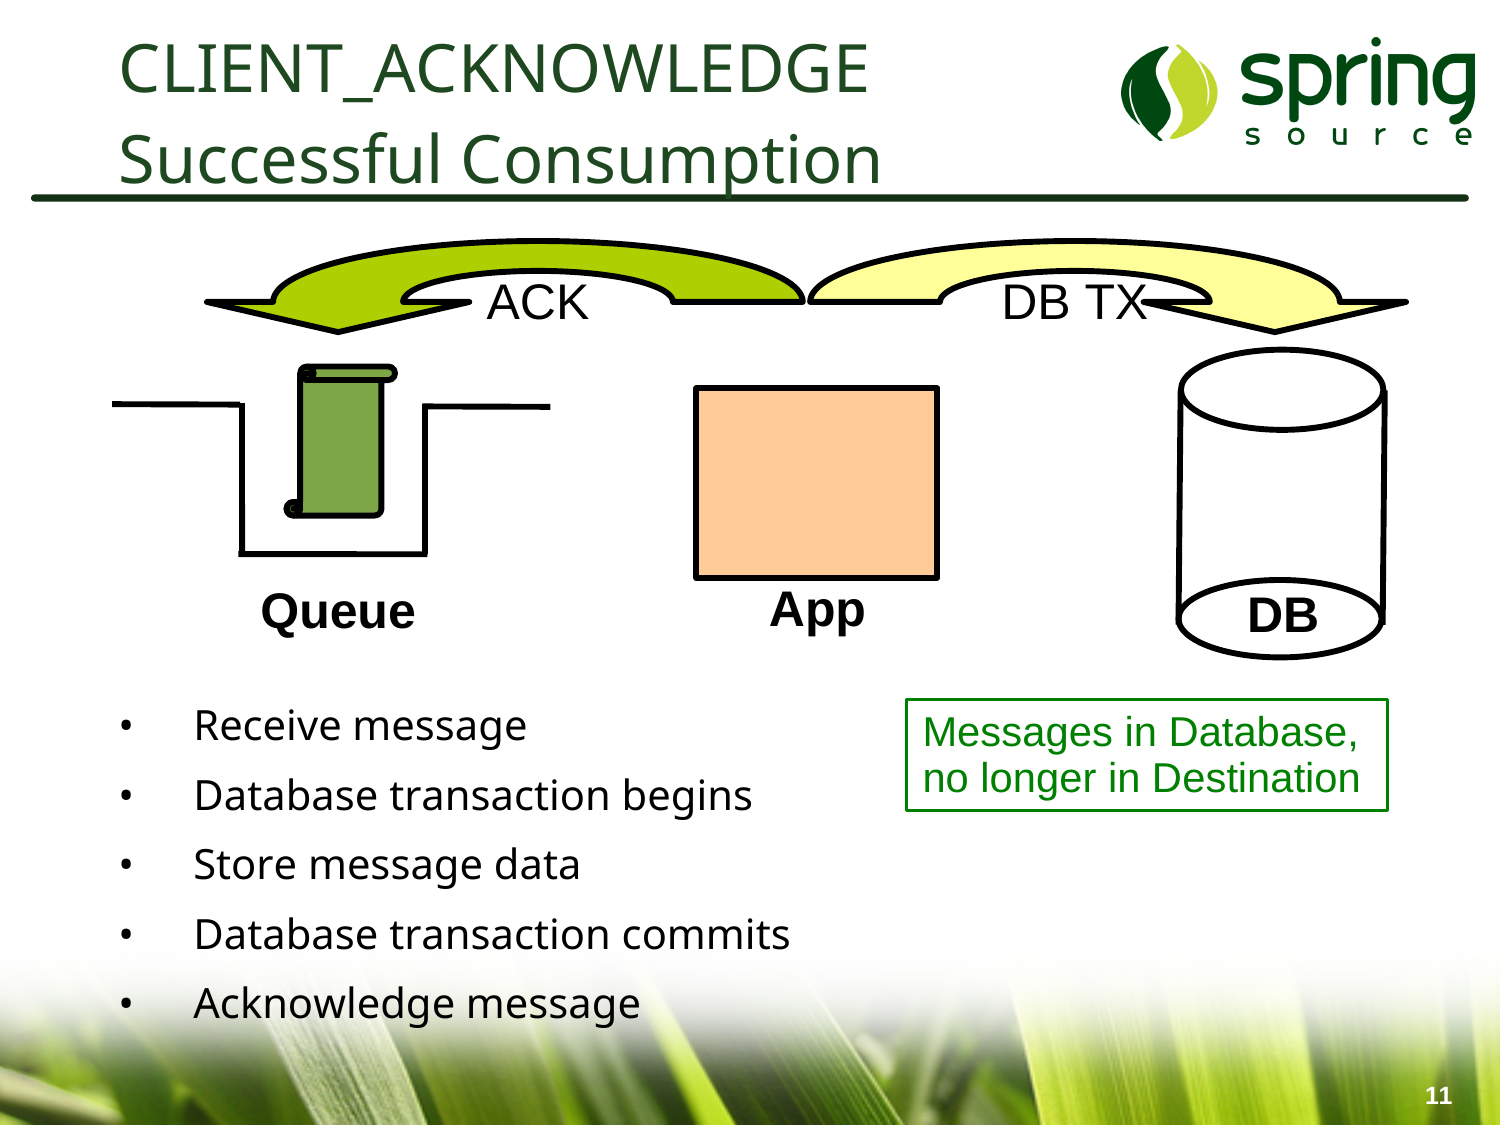

# CLIENT_ACKNOWLEDGE Successful Consumption
ACK
DB TX
App
Queue
DB
Receive message
Database transaction begins
Store message data
Database transaction commits
Acknowledge message
Messages in Database,
no longer in Destination